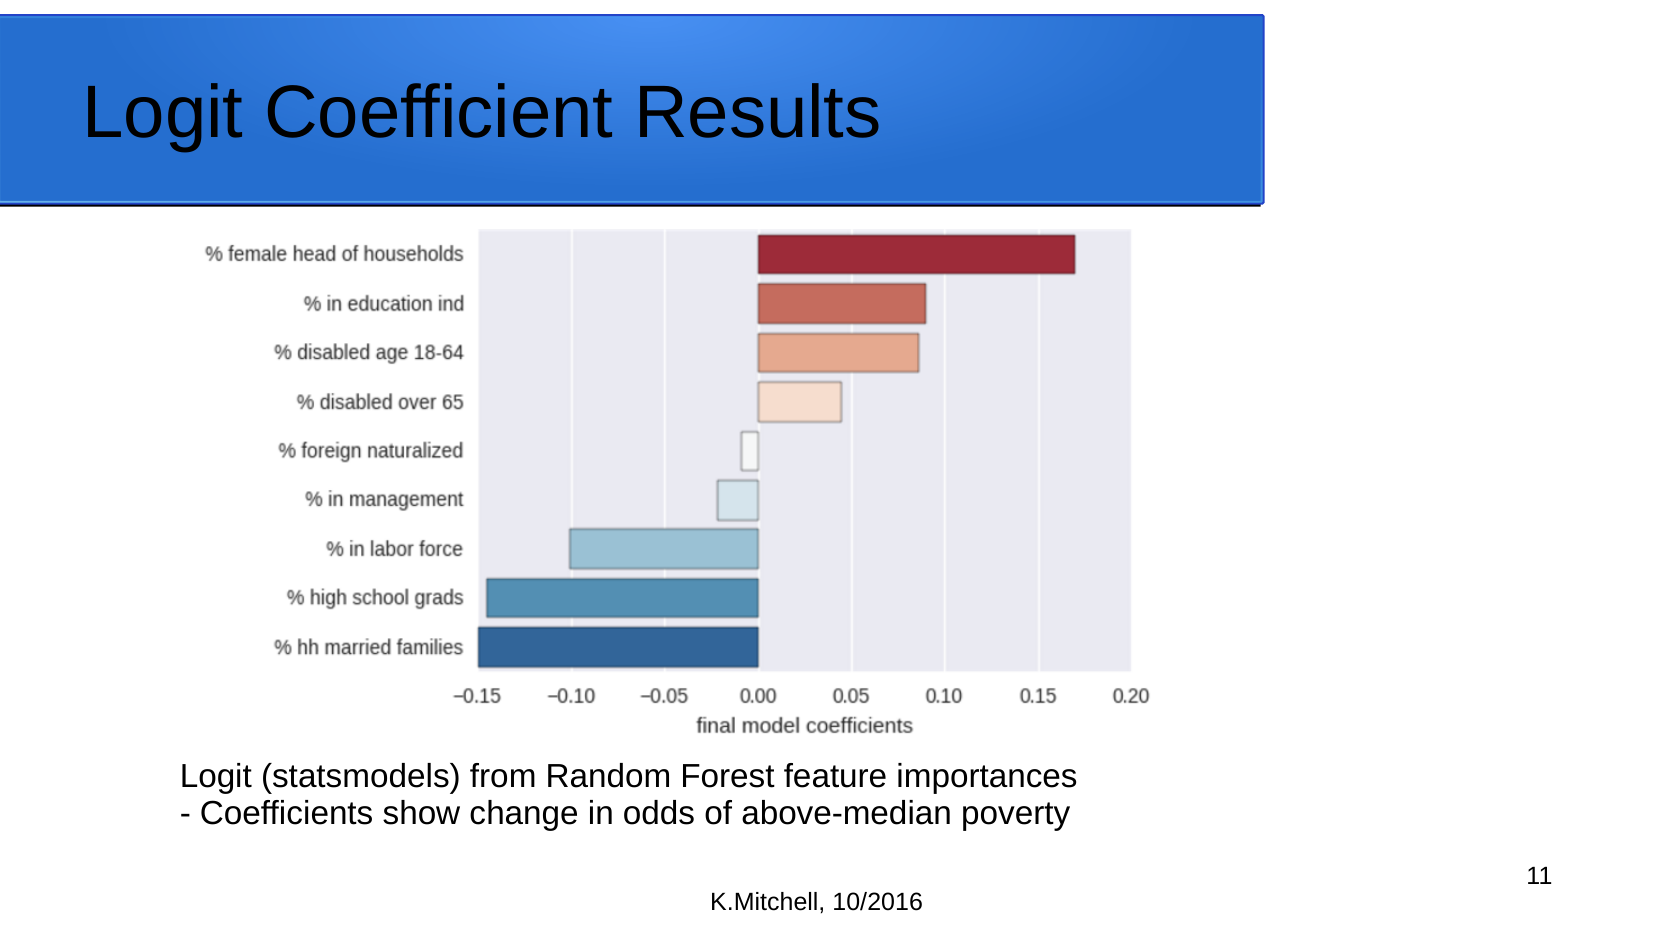

# Logit Coefficient Results
Logit (statsmodels) from Random Forest feature importances
- Coefficients show change in odds of above-median poverty